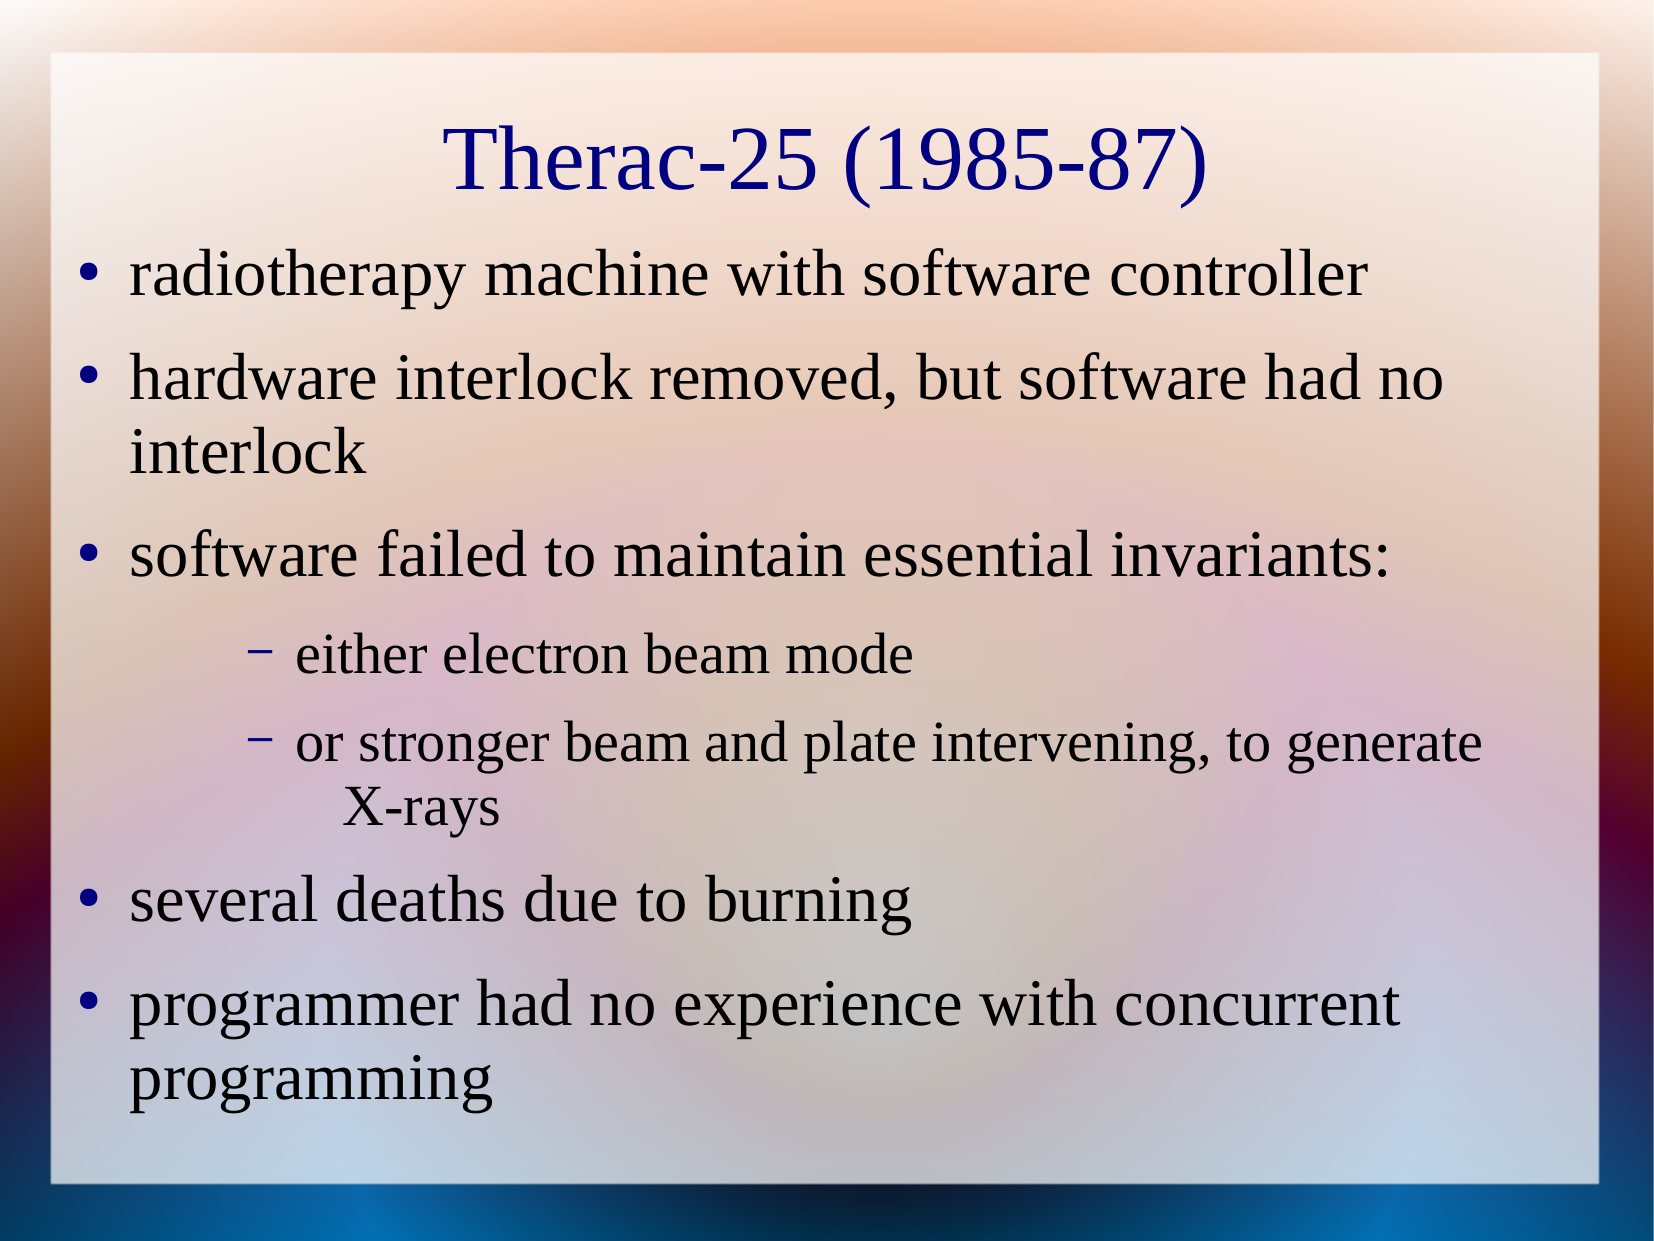

# Therac-25 (1985-87)
radiotherapy machine with software controller
hardware interlock removed, but software had no interlock
software failed to maintain essential invariants:
either electron beam mode
or stronger beam and plate intervening, to generate X-rays
several deaths due to burning
programmer had no experience with concurrent programming